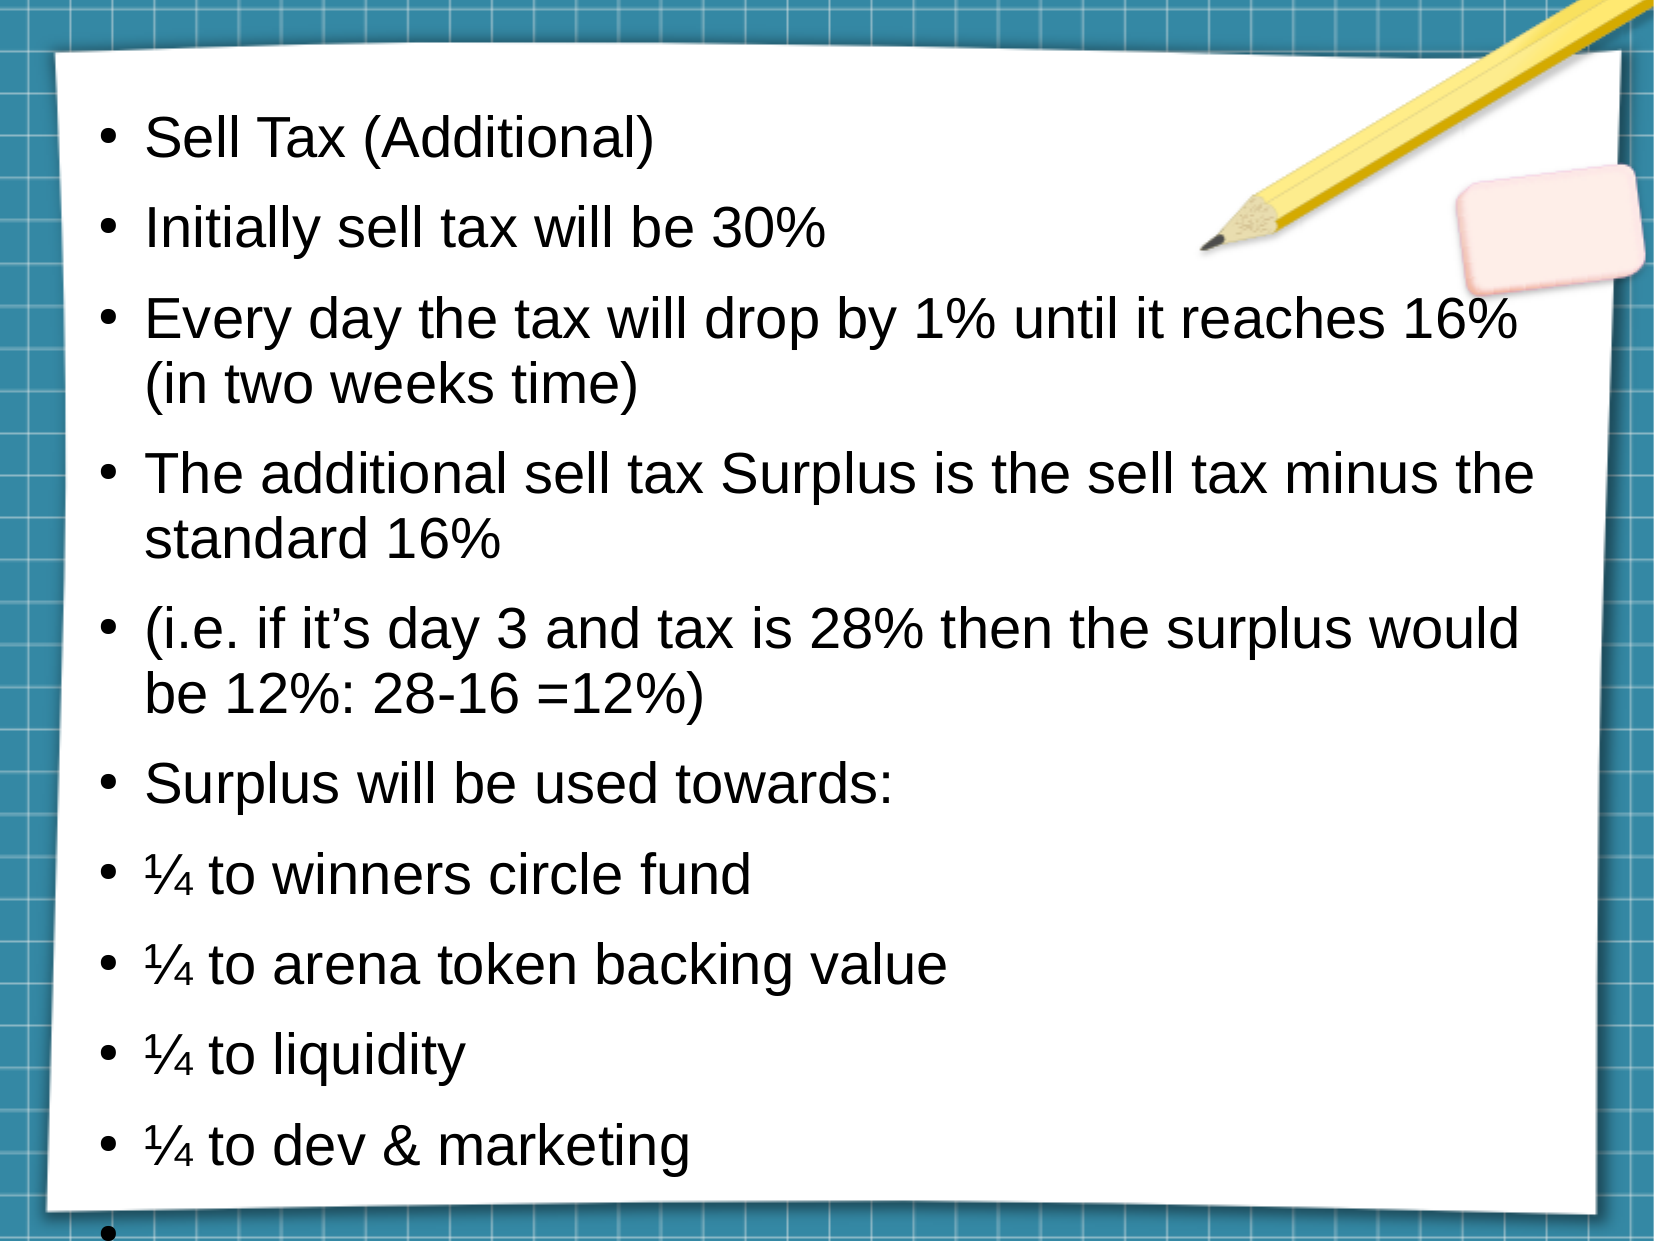

# Sell Tax (Additional)
Initially sell tax will be 30%
Every day the tax will drop by 1% until it reaches 16% (in two weeks time)
The additional sell tax Surplus is the sell tax minus the standard 16%
(i.e. if it’s day 3 and tax is 28% then the surplus would be 12%: 28-16 =12%)
Surplus will be used towards:
¼ to winners circle fund
¼ to arena token backing value
¼ to liquidity
¼ to dev & marketing